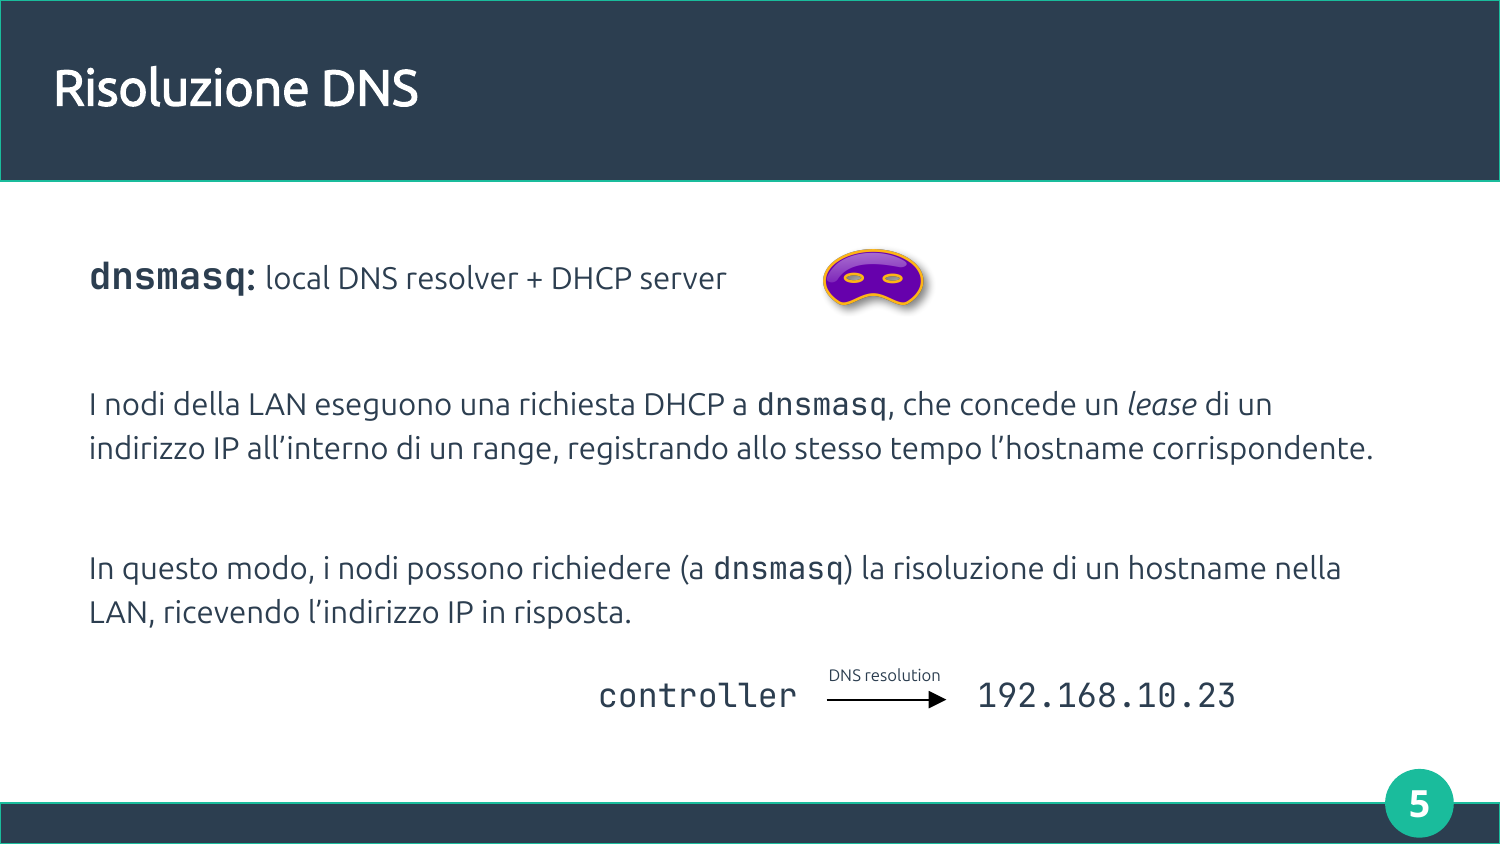

# Risoluzione DNS
dnsmasq: local DNS resolver + DHCP server
I nodi della LAN eseguono una richiesta DHCP a dnsmasq, che concede un lease di un indirizzo IP all’interno di un range, registrando allo stesso tempo l’hostname corrispondente.
In questo modo, i nodi possono richiedere (a dnsmasq) la risoluzione di un hostname nella LAN, ricevendo l’indirizzo IP in risposta.
DNS resolution
controller
192.168.10.23
5